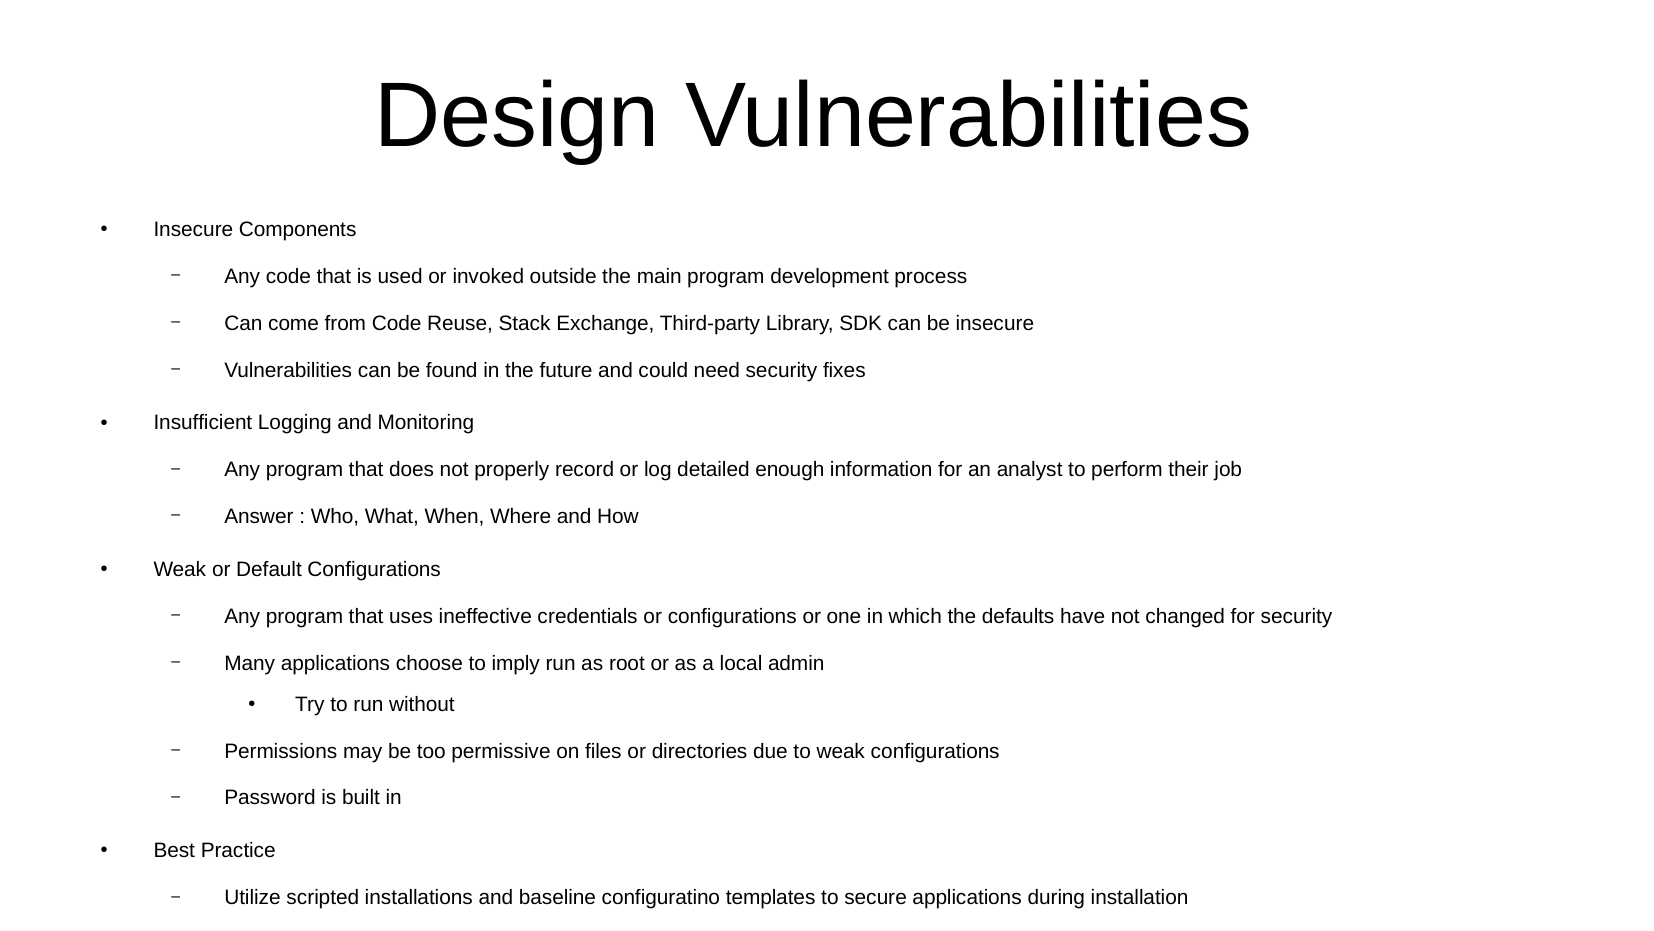

# Design Vulnerabilities
Insecure Components
Any code that is used or invoked outside the main program development process
Can come from Code Reuse, Stack Exchange, Third-party Library, SDK can be insecure
Vulnerabilities can be found in the future and could need security fixes
Insufficient Logging and Monitoring
Any program that does not properly record or log detailed enough information for an analyst to perform their job
Answer : Who, What, When, Where and How
Weak or Default Configurations
Any program that uses ineffective credentials or configurations or one in which the defaults have not changed for security
Many applications choose to imply run as root or as a local admin
Try to run without
Permissions may be too permissive on files or directories due to weak configurations
Password is built in
Best Practice
Utilize scripted installations and baseline configuratino templates to secure applications during installation